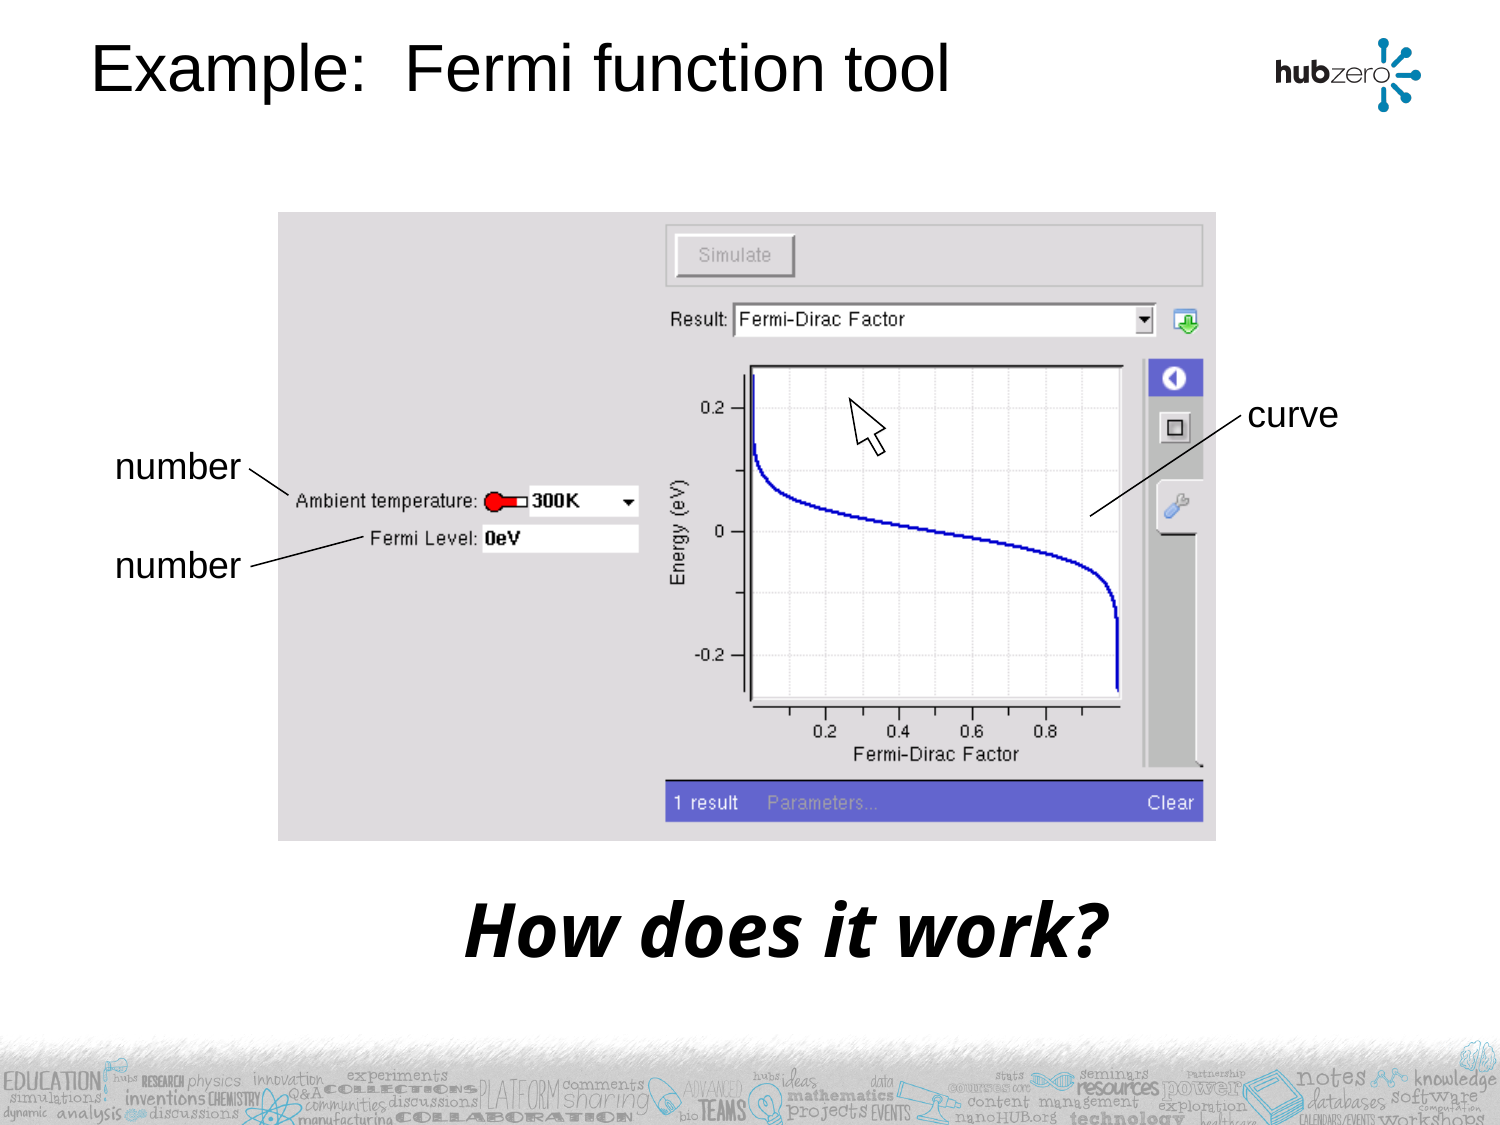

Example: Fermi function tool
curve
number
number
How does it work?